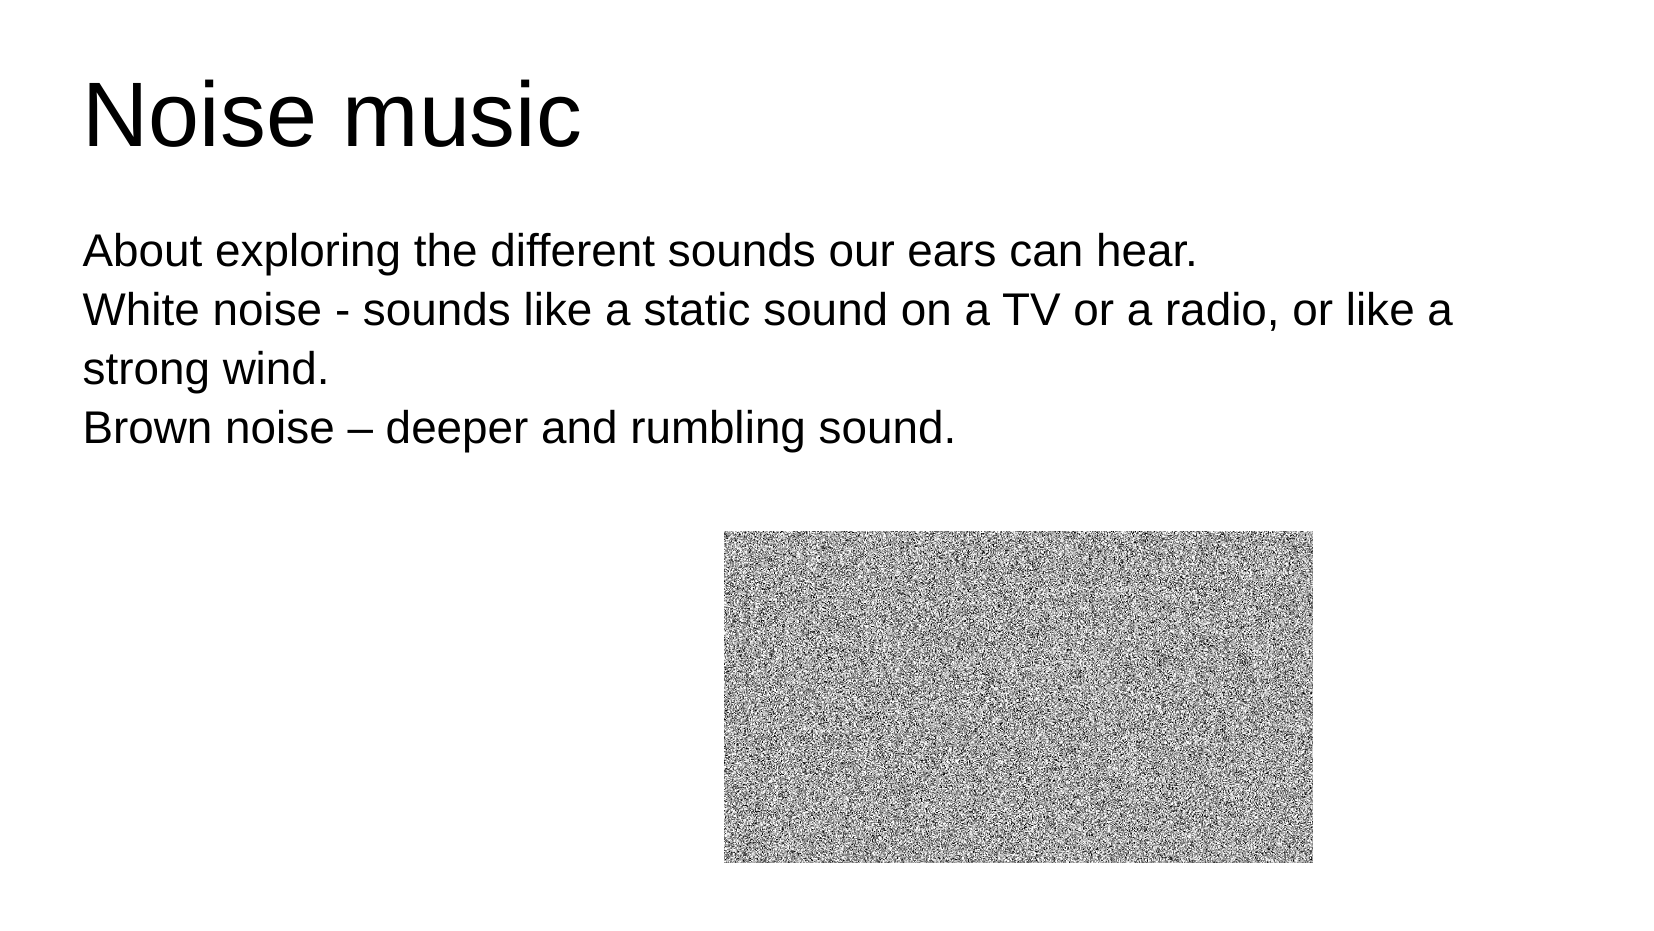

# Noise music
About exploring the different sounds our ears can hear.
White noise - sounds like a static sound on a TV or a radio, or like a strong wind.
Brown noise – deeper and rumbling sound.